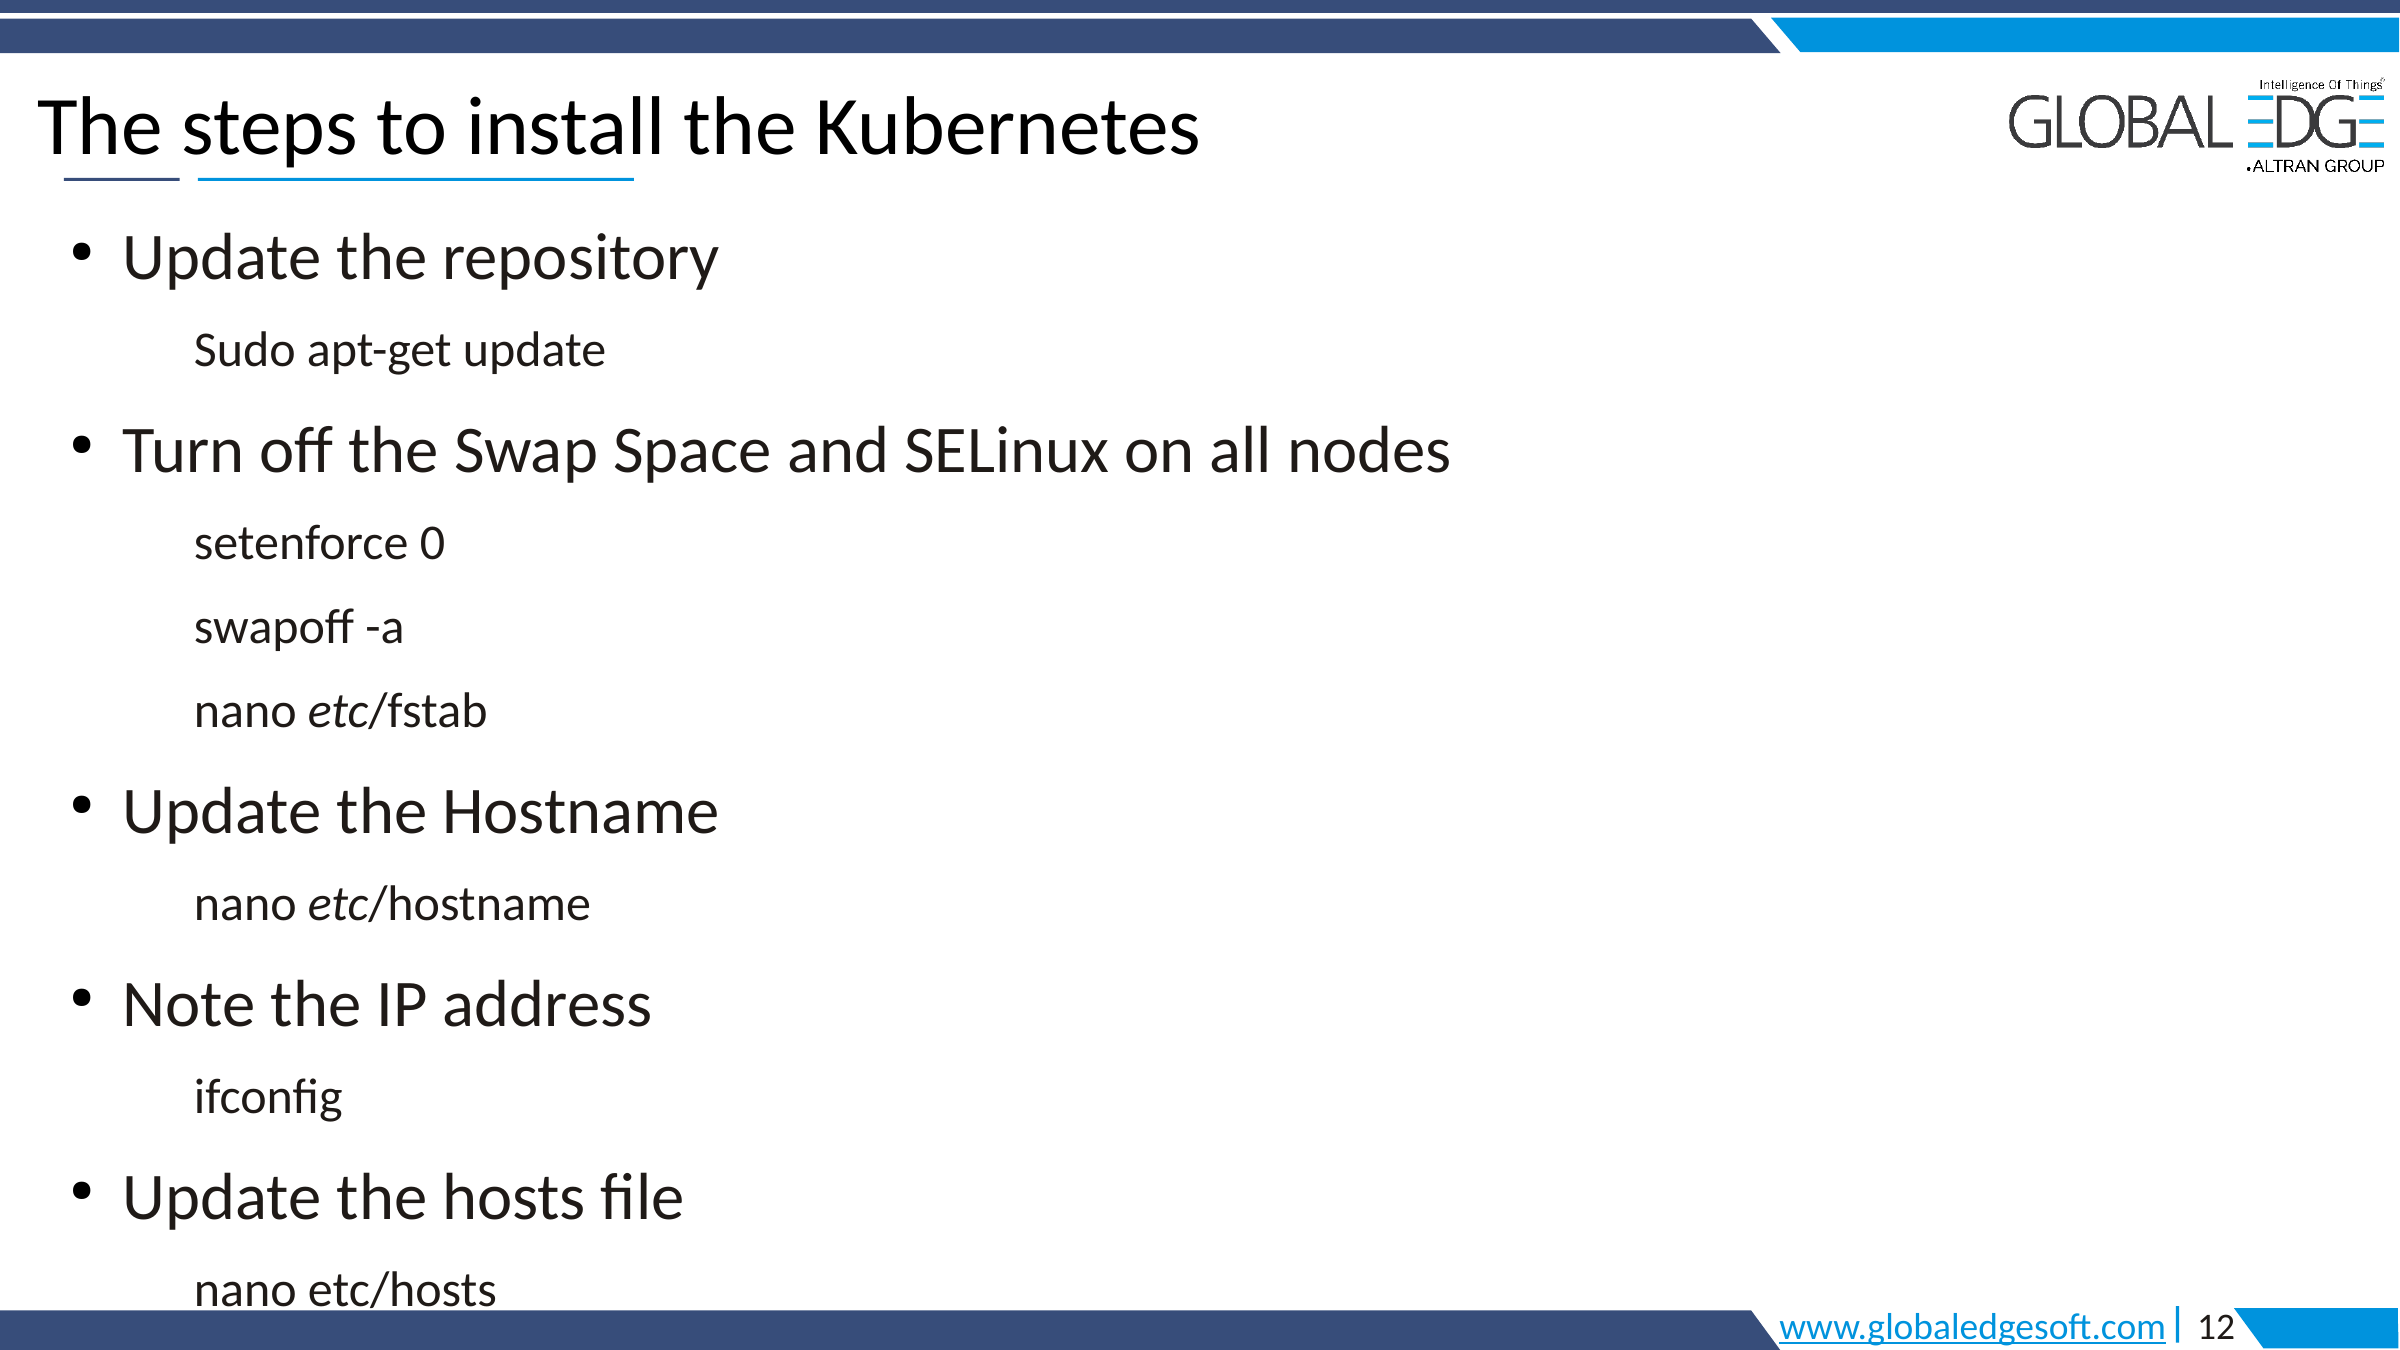

# The steps to install the Kubernetes
Update the repository
Sudo apt-get update
Turn off the Swap Space and SELinux on all nodes
setenforce 0
swapoff -a
nano etc/fstab
Update the Hostname
nano etc/hostname
Note the IP address
ifconfig
Update the hosts file
nano etc/hosts